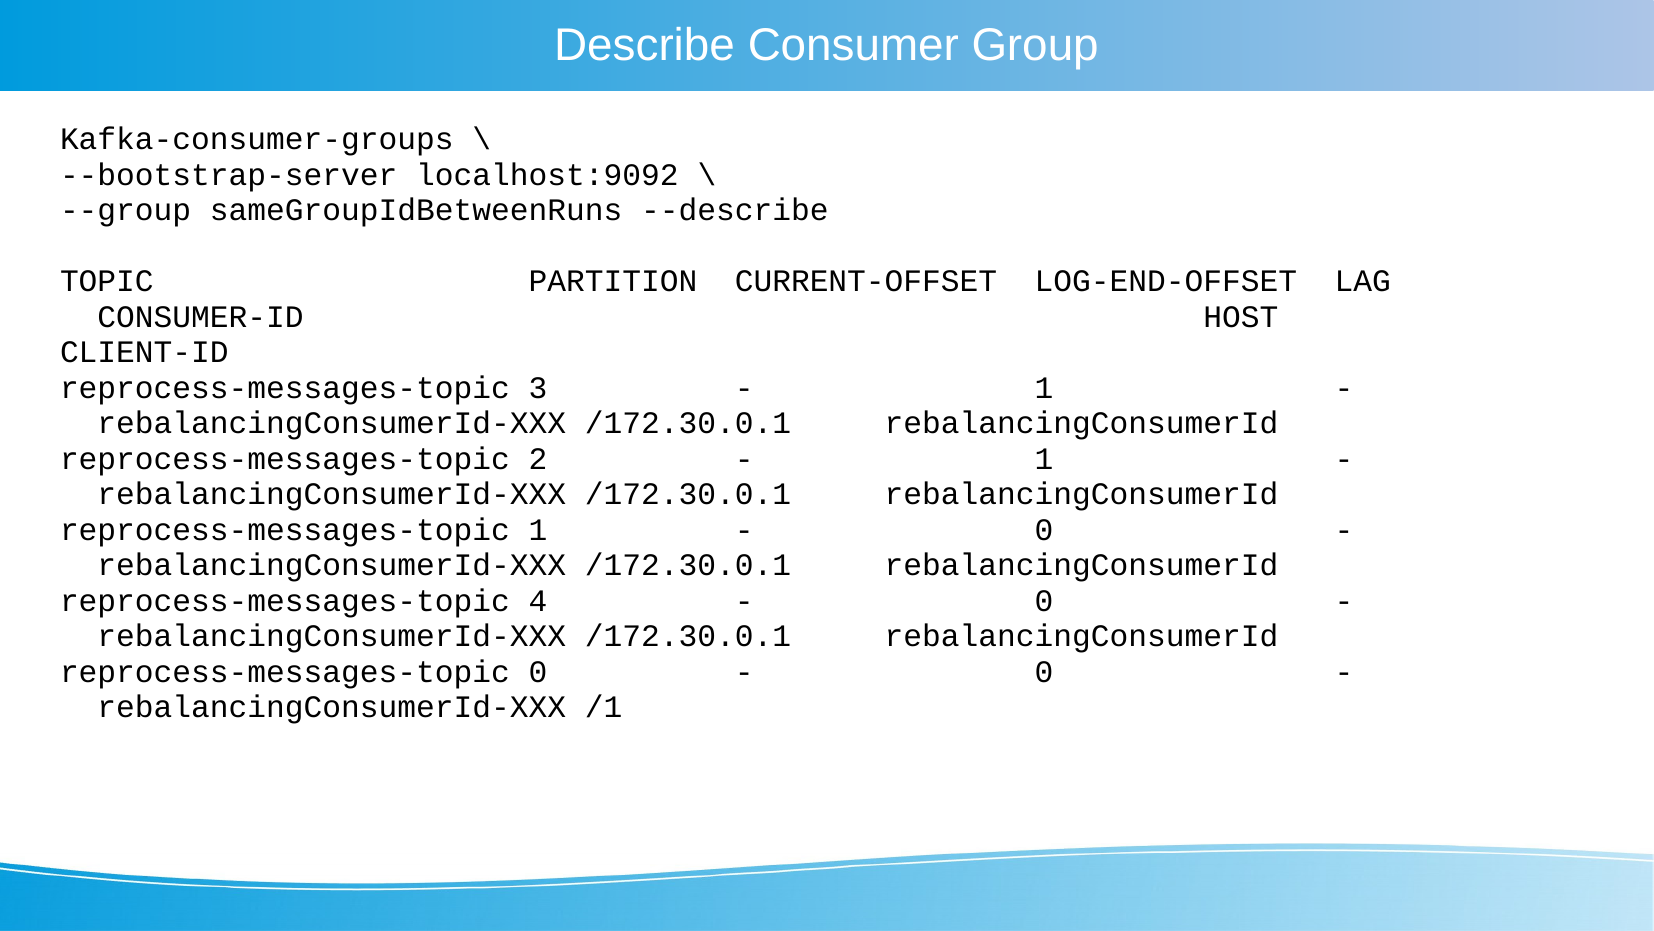

# Describe Consumer Group
Kafka-consumer-groups \
--bootstrap-server localhost:9092 ​\
--group sameGroupIdBetweenRuns --describe
TOPIC PARTITION CURRENT-OFFSET LOG-END-OFFSET LAG CONSUMER-ID HOST CLIENT-ID
reprocess-messages-topic 3 - 1 - rebalancingConsumerId-XXX /172.30.0.1 rebalancingConsumerId
reprocess-messages-topic 2 - 1 - rebalancingConsumerId-XXX /172.30.0.1 rebalancingConsumerId
reprocess-messages-topic 1 - 0 - rebalancingConsumerId-XXX /172.30.0.1 rebalancingConsumerId
reprocess-messages-topic 4 - 0 - rebalancingConsumerId-XXX /172.30.0.1 rebalancingConsumerId
reprocess-messages-topic 0 - 0 - rebalancingConsumerId-XXX /1